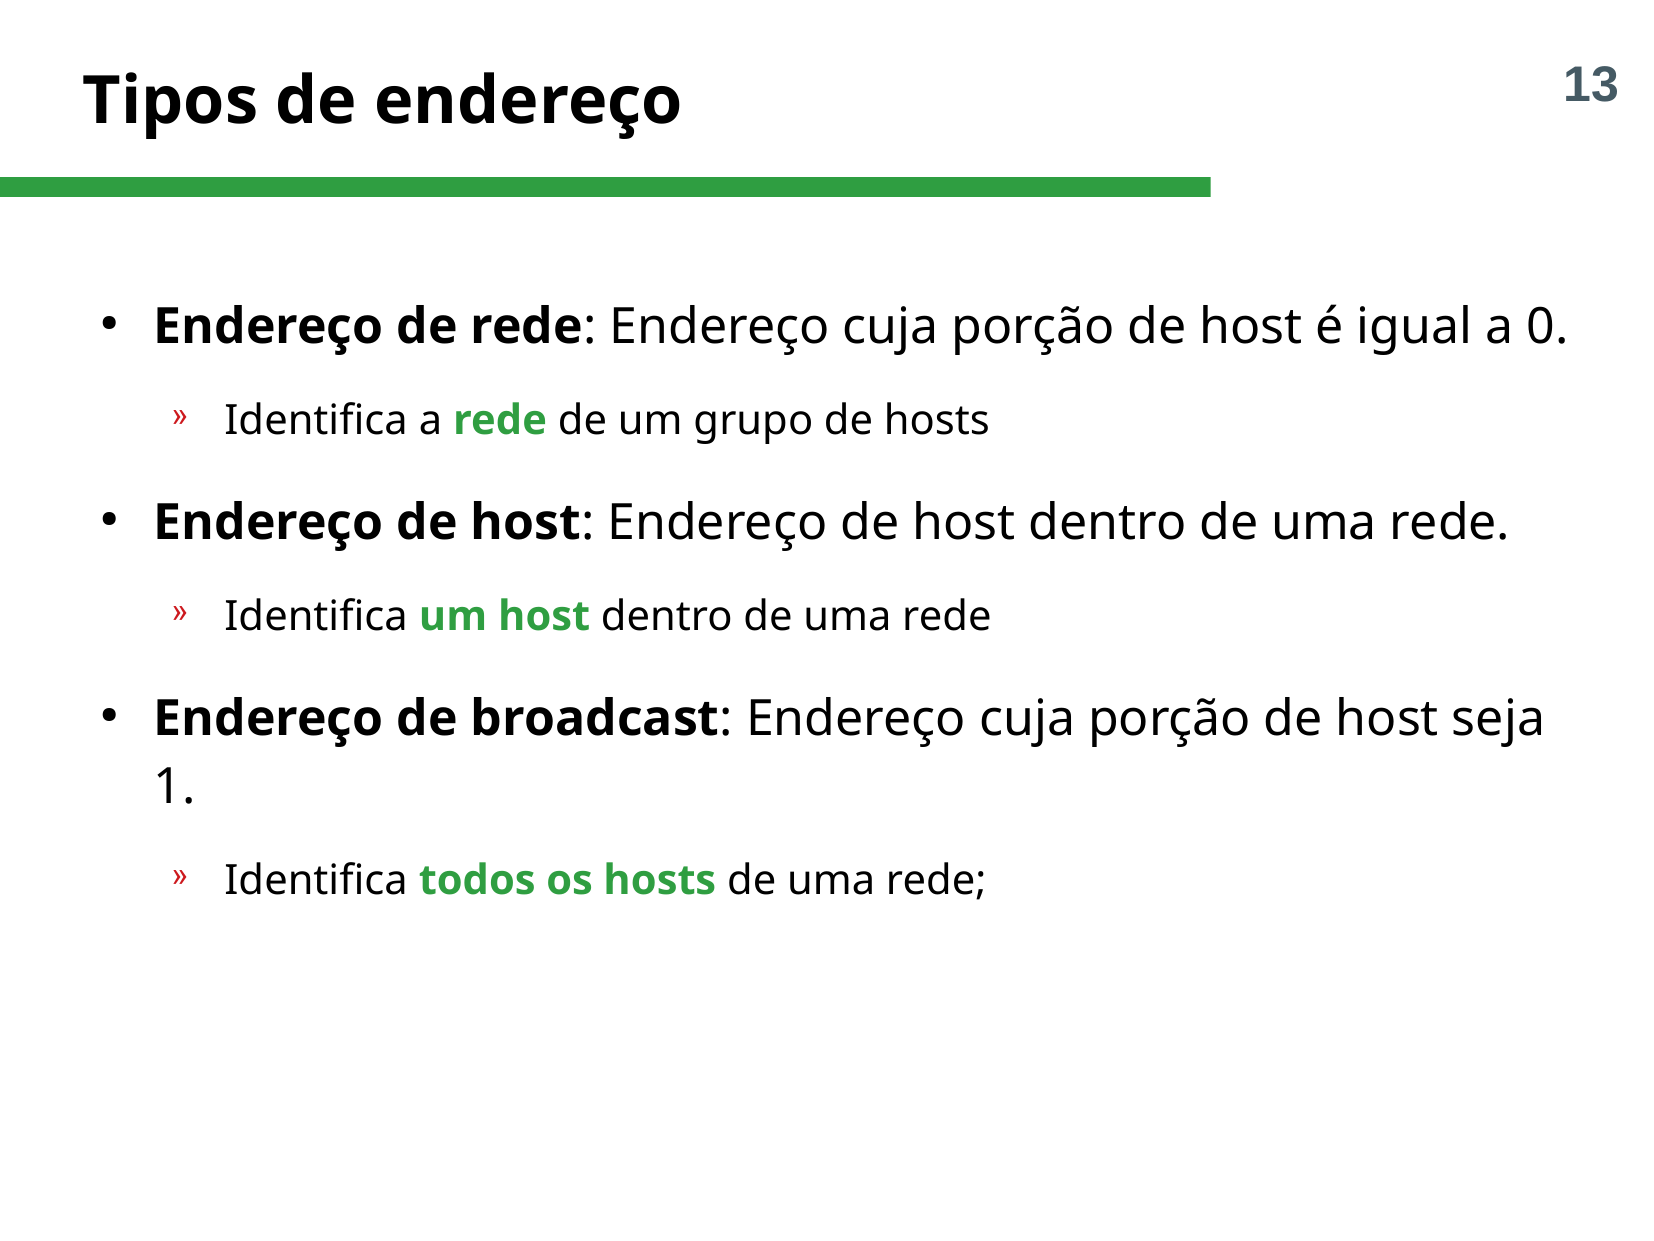

# Tipos de endereço
Endereço de rede: Endereço cuja porção de host é igual a 0.
Identifica a rede de um grupo de hosts
Endereço de host: Endereço de host dentro de uma rede.
Identifica um host dentro de uma rede
Endereço de broadcast: Endereço cuja porção de host seja 1.
Identifica todos os hosts de uma rede;